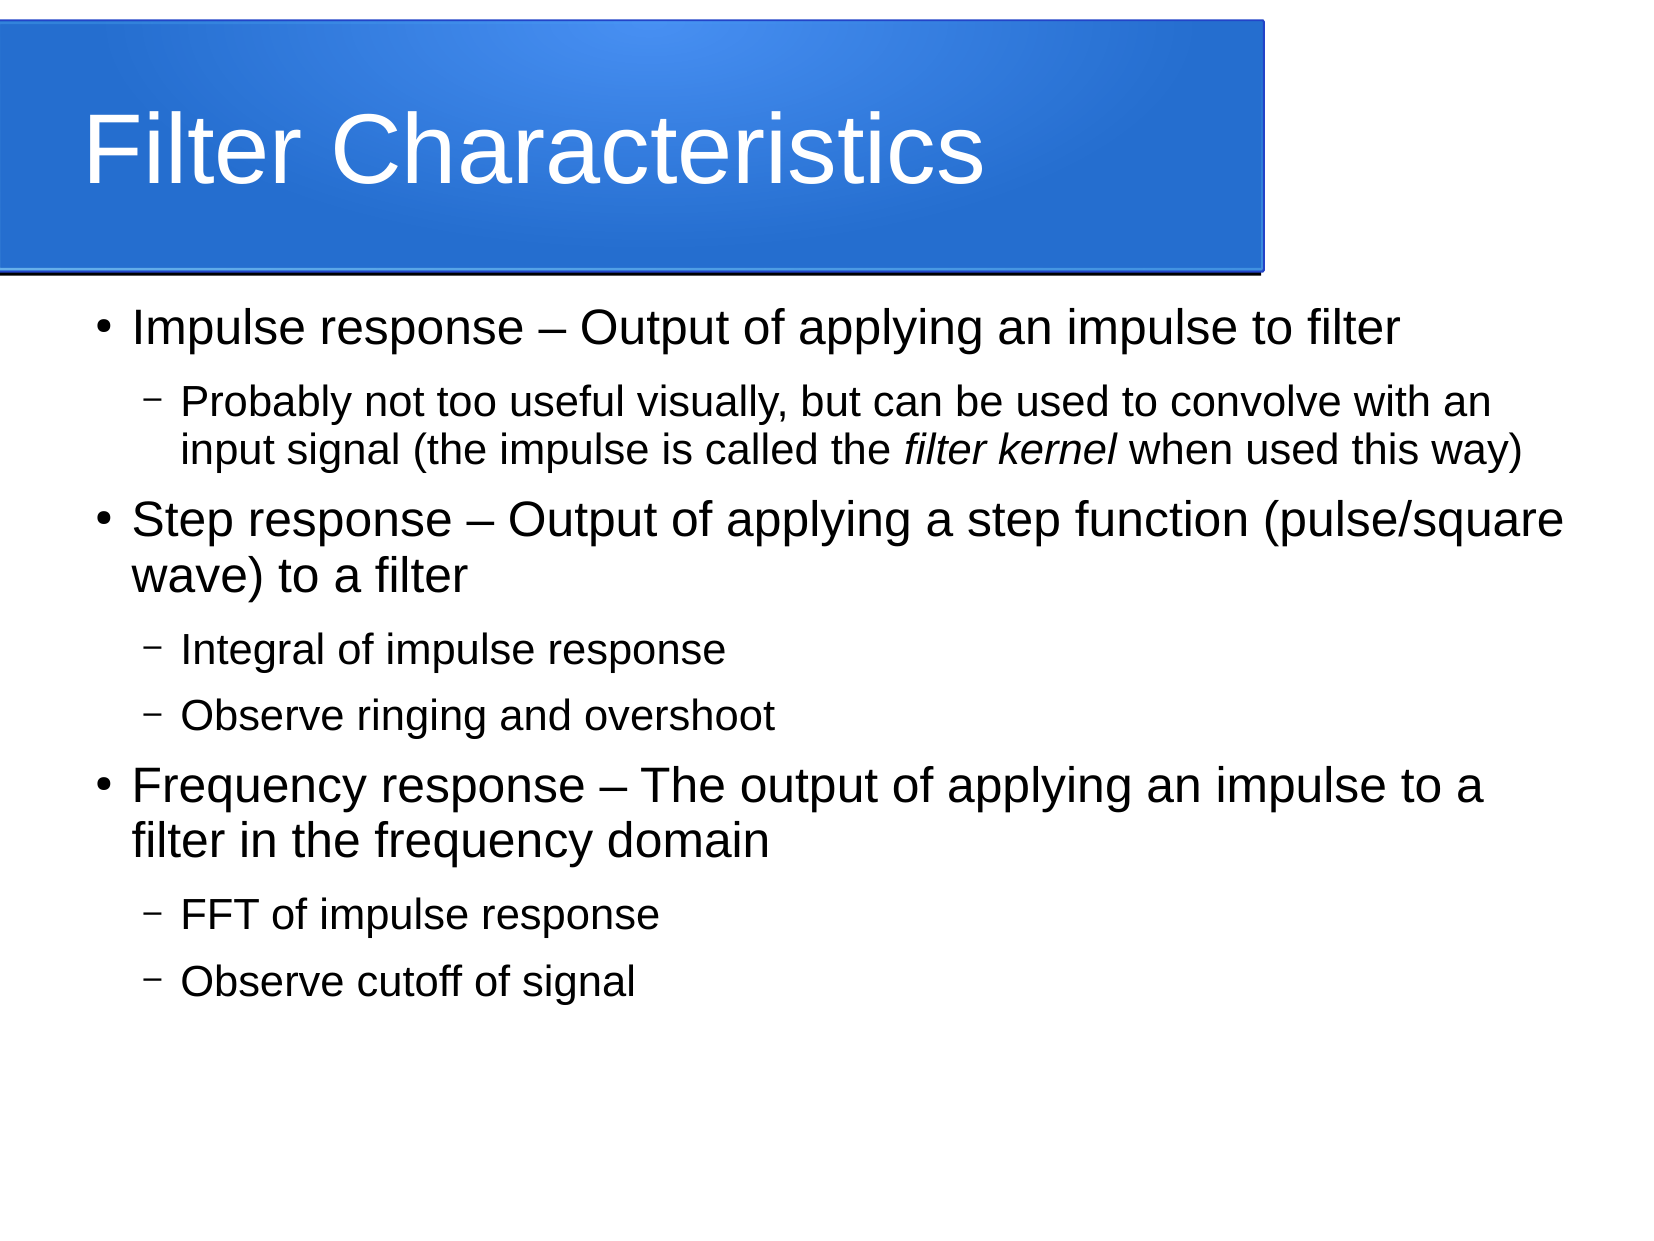

# Filter Characteristics
Impulse response – Output of applying an impulse to filter
Probably not too useful visually, but can be used to convolve with an input signal (the impulse is called the filter kernel when used this way)
Step response – Output of applying a step function (pulse/square wave) to a filter
Integral of impulse response
Observe ringing and overshoot
Frequency response – The output of applying an impulse to a filter in the frequency domain
FFT of impulse response
Observe cutoff of signal